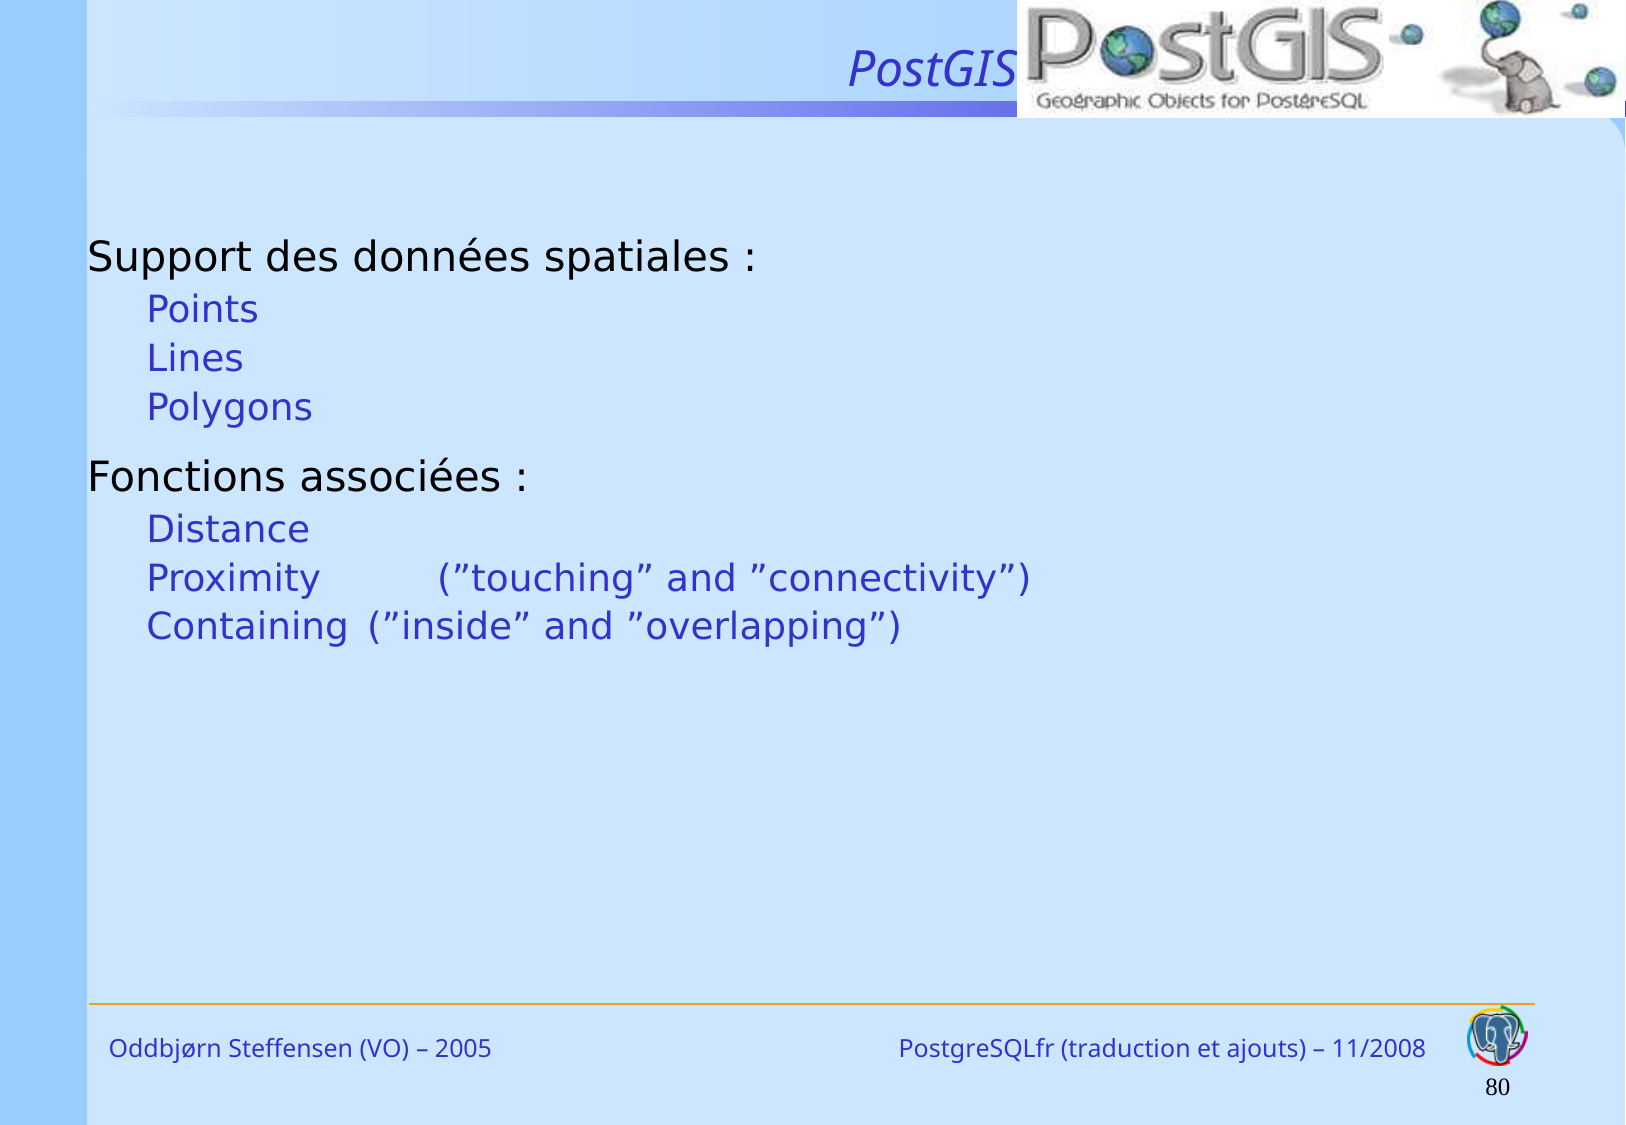

# PostGIS
Support des données spatiales :
Points
Lines
Polygons
Fonctions associées :
Distance
Proximity		(”touching” and ”connectivity”)
Containing 	(”inside” and ”overlapping”)